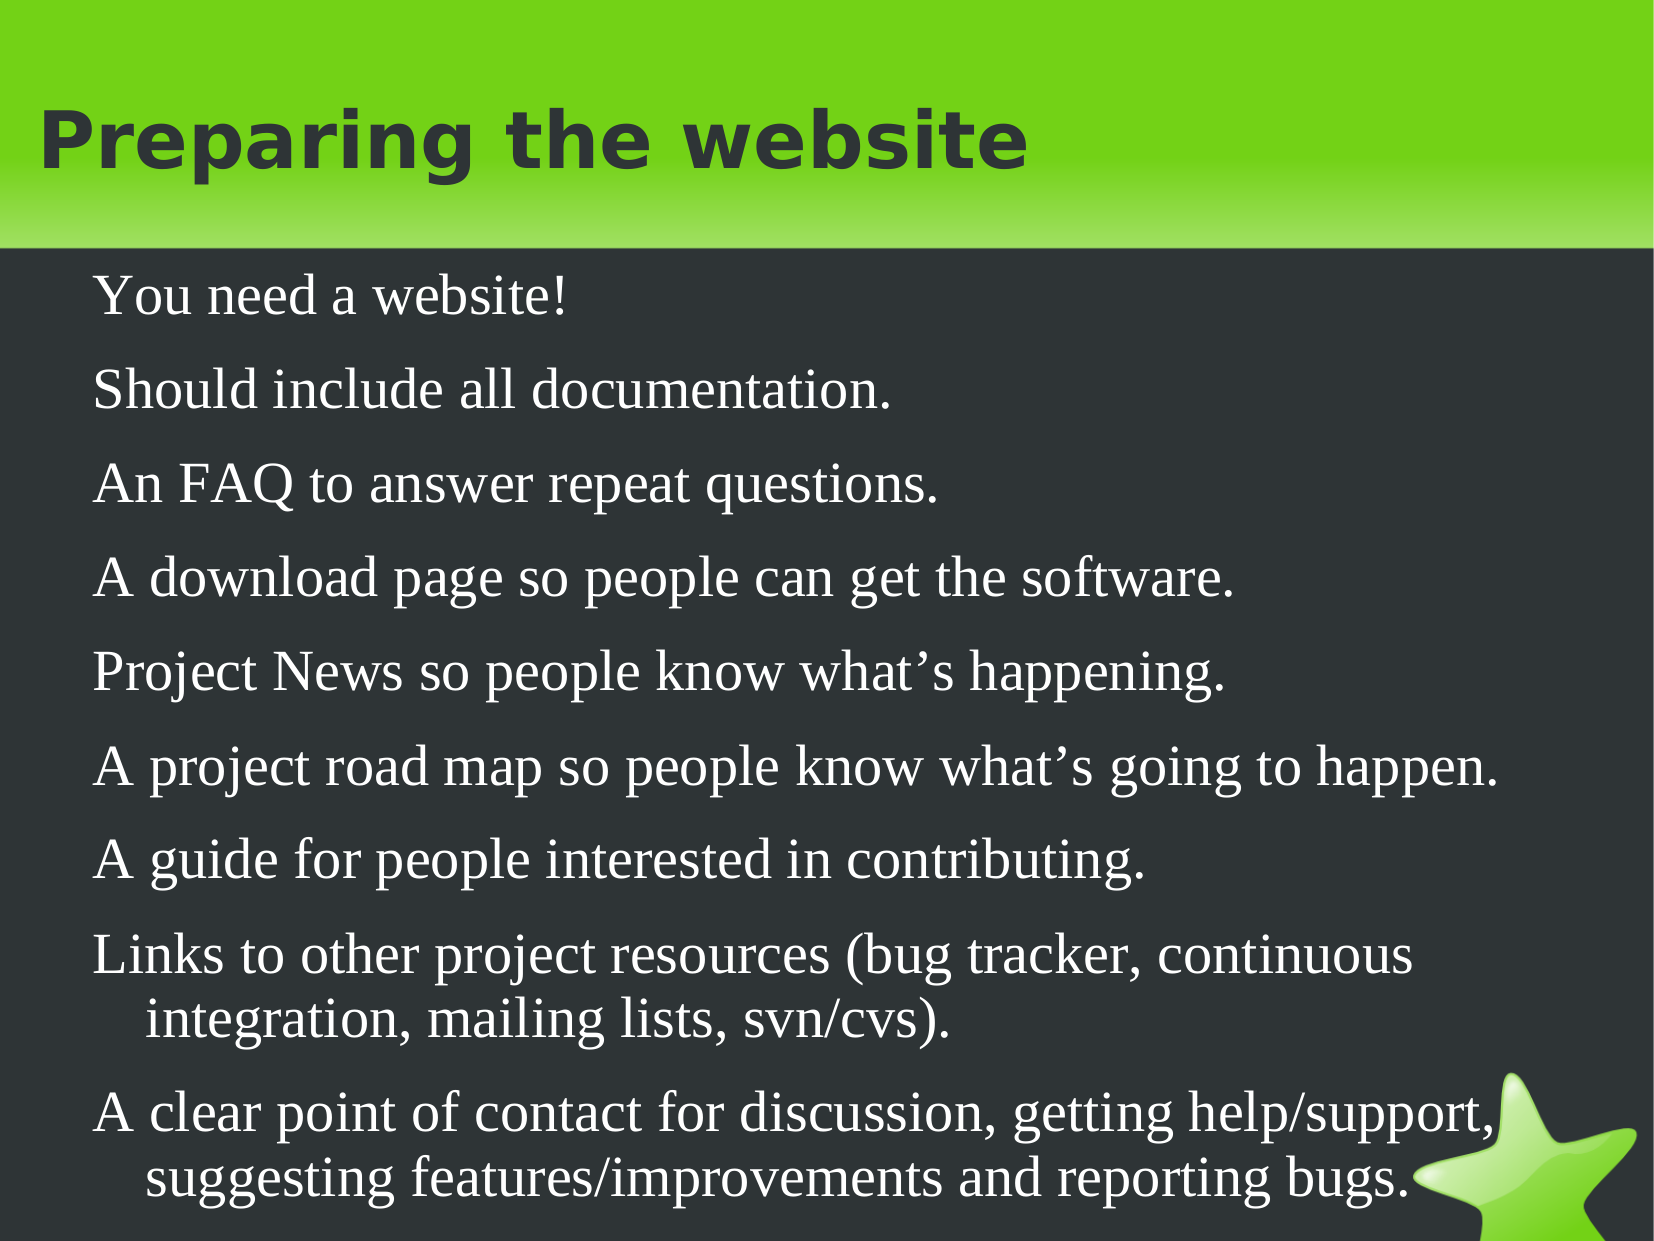

# Preparing the website
You need a website!
Should include all documentation.
An FAQ to answer repeat questions.
A download page so people can get the software.
Project News so people know what’s happening.
A project road map so people know what’s going to happen.
A guide for people interested in contributing.
Links to other project resources (bug tracker, continuous integration, mailing lists, svn/cvs).
A clear point of contact for discussion, getting help/support, suggesting features/improvements and reporting bugs.